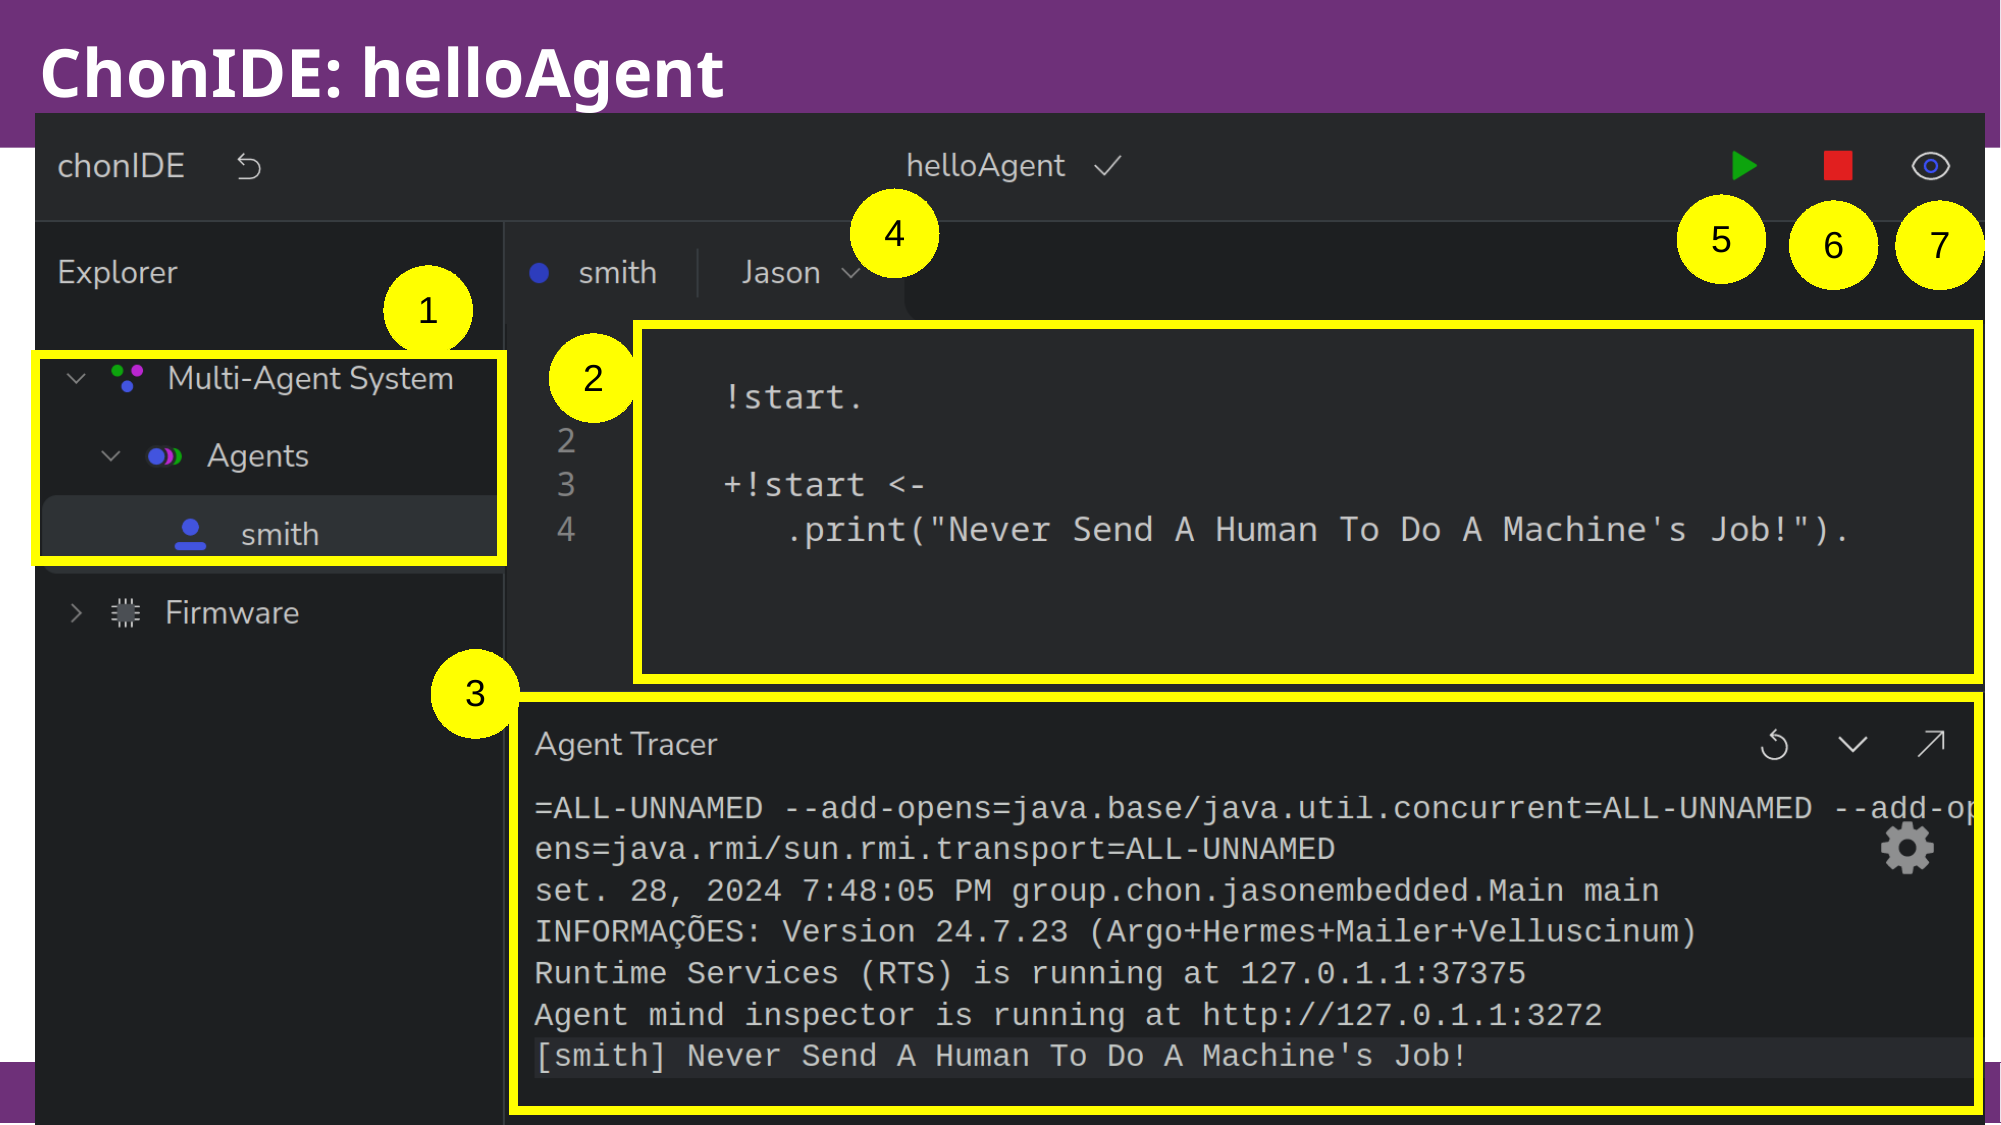

ChonIDE: helloAgent
4
5
6
7
1
2
3